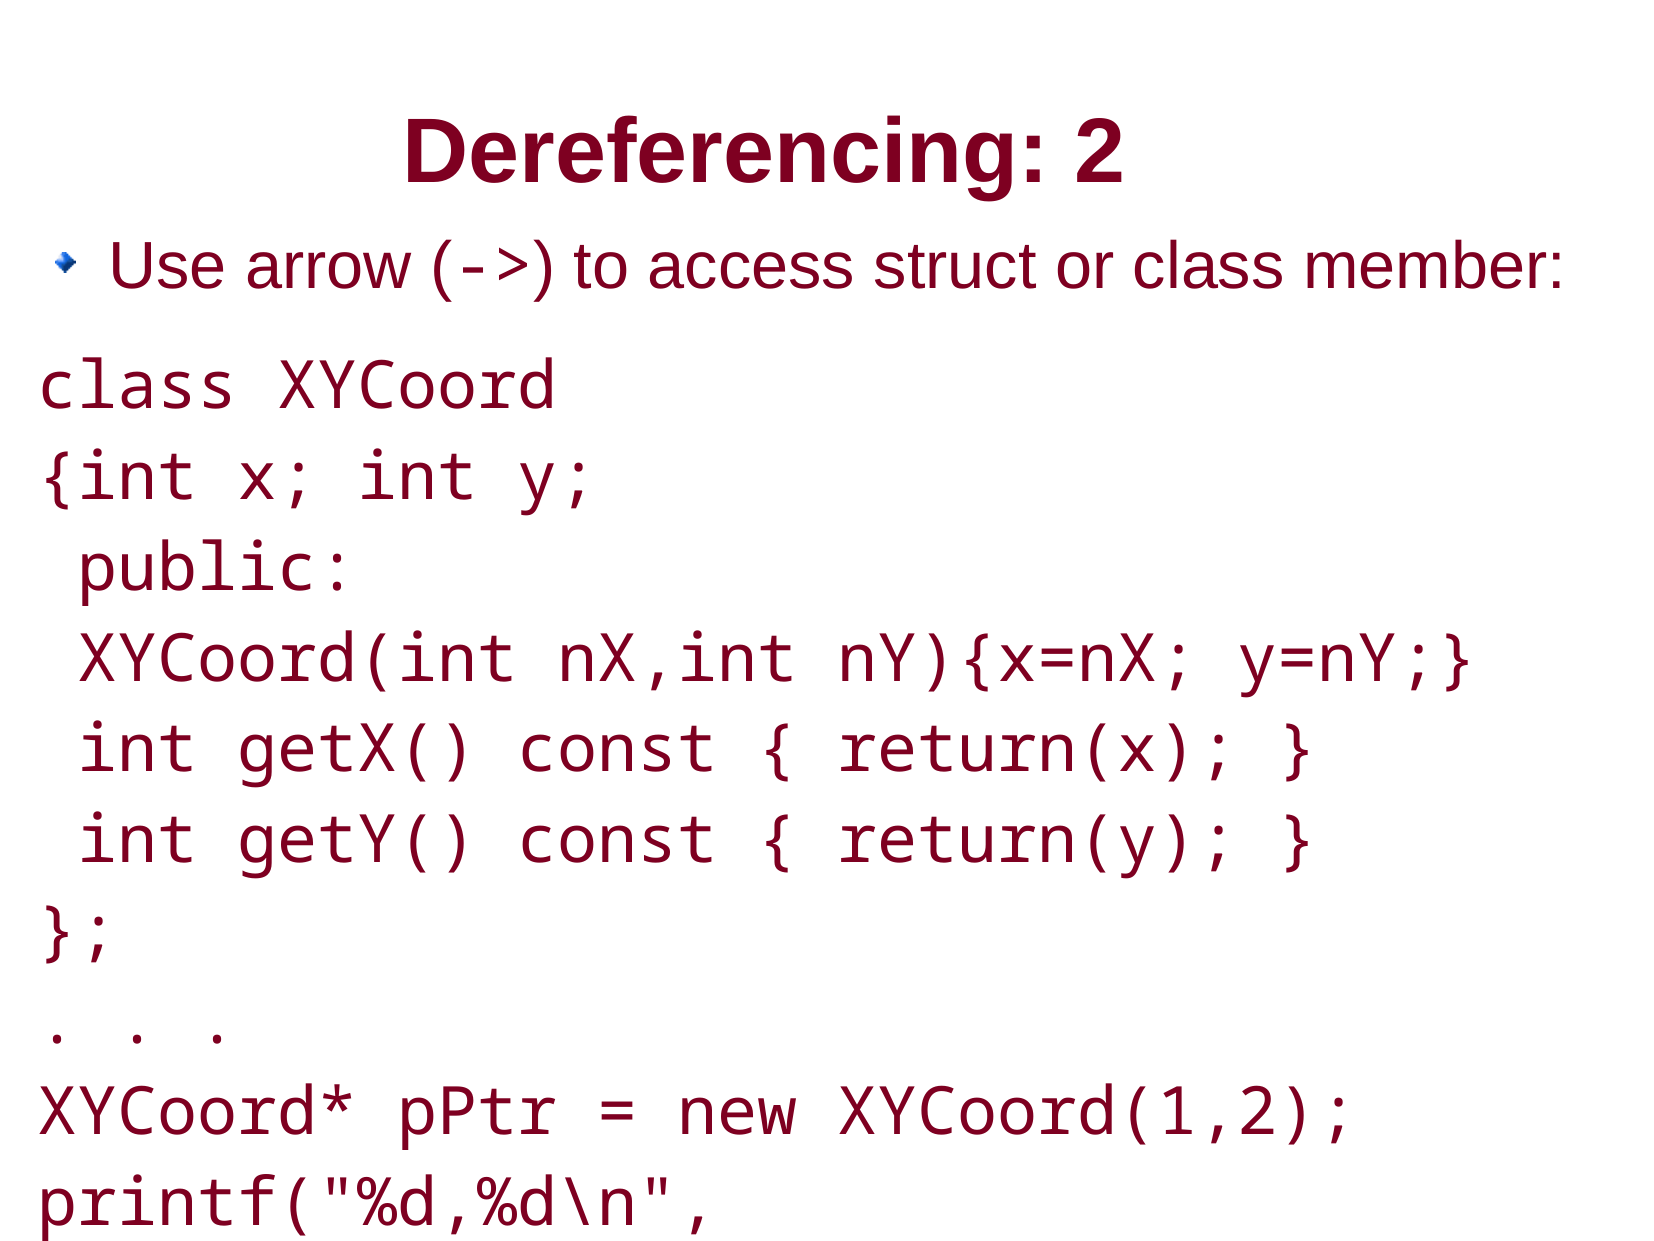

# Dereferencing: 2
Use arrow (->) to access struct or class member:
class XYCoord
{int x; int y;
 public:
 XYCoord(int nX,int nY){x=nX; y=nY;}
 int getX() const { return(x); }
 int getY() const { return(y); }
};
. . .
XYCoord* pPtr = new XYCoord(1,2);
printf("%d,%d\n",
 pPtr->getX(),pPtr->getY());
delete(pPtr);